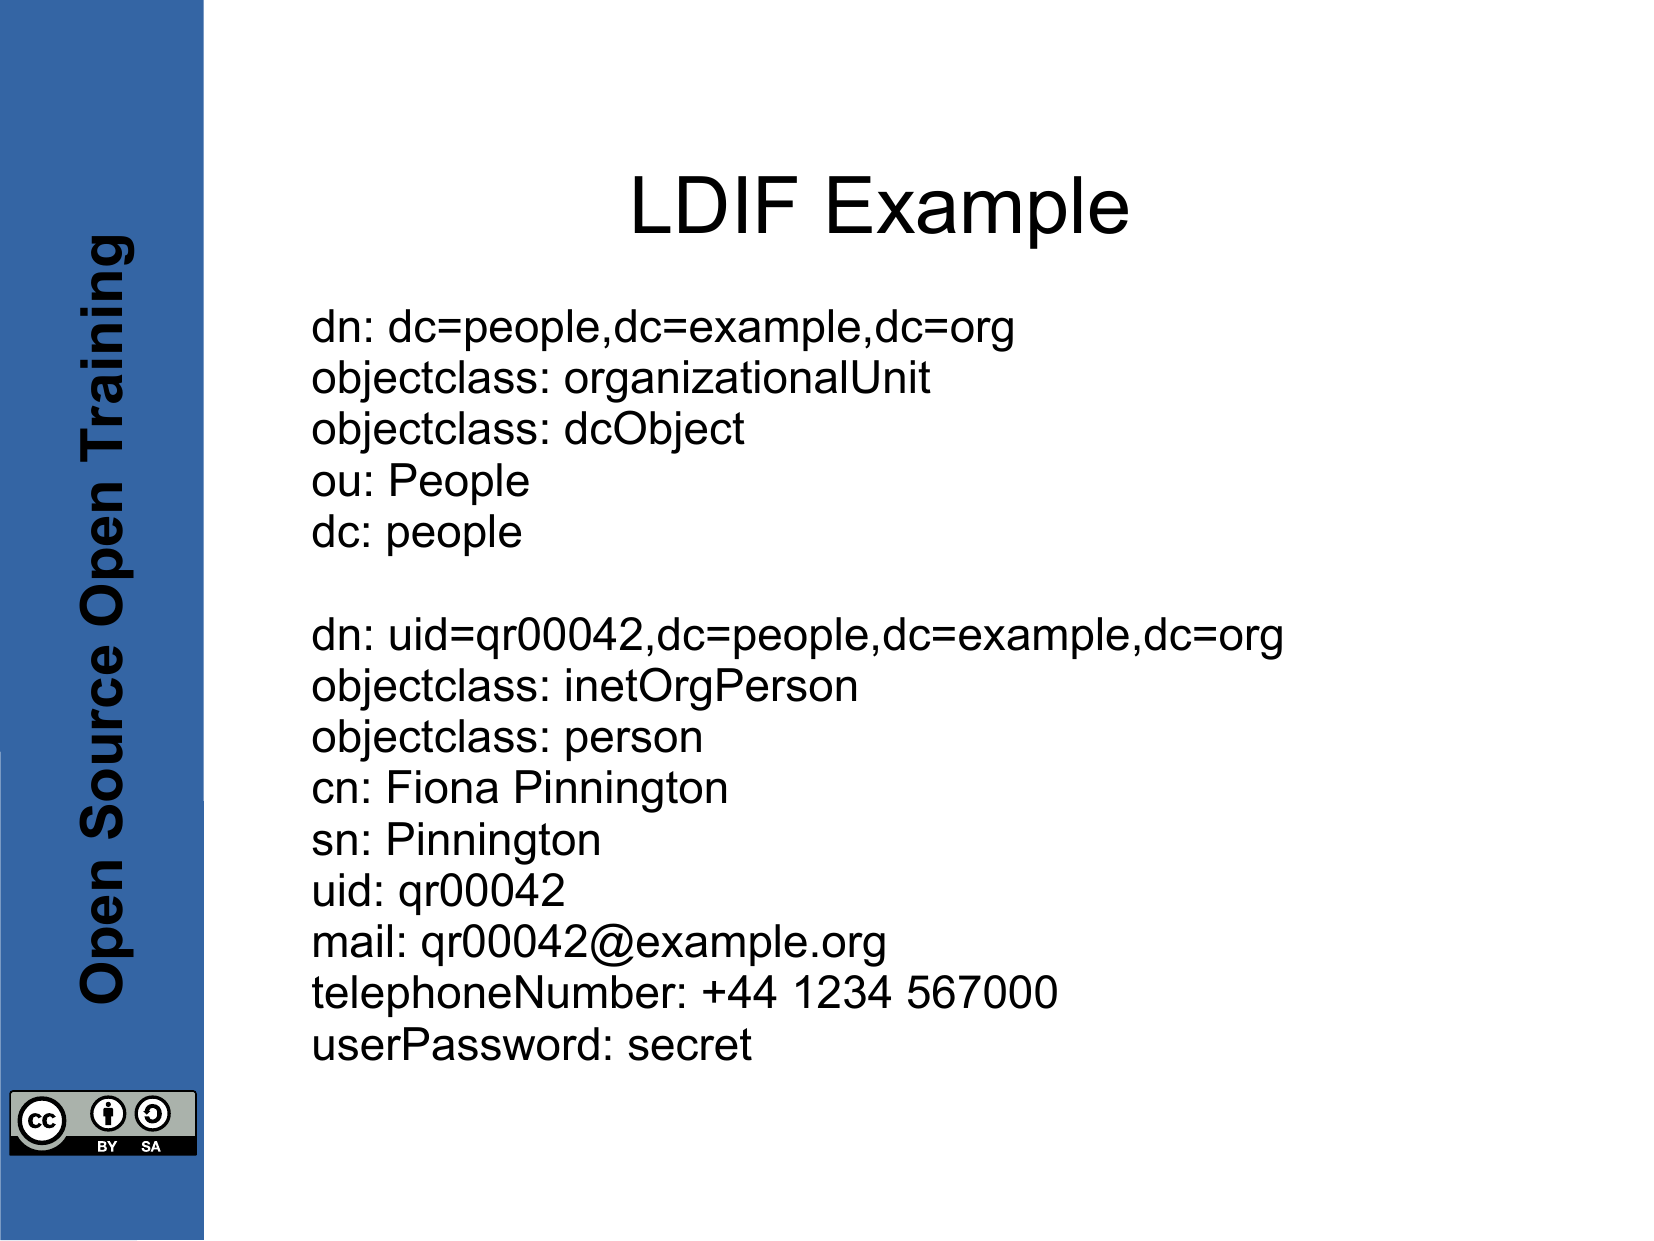

# LDIF Example
dn: dc=people,dc=example,dc=org
objectclass: organizationalUnit
objectclass: dcObject
ou: People
dc: people
dn: uid=qr00042,dc=people,dc=example,dc=org
objectclass: inetOrgPerson
objectclass: person
cn: Fiona Pinnington
sn: Pinnington
uid: qr00042
mail: qr00042@example.org
telephoneNumber: +44 1234 567000
userPassword: secret